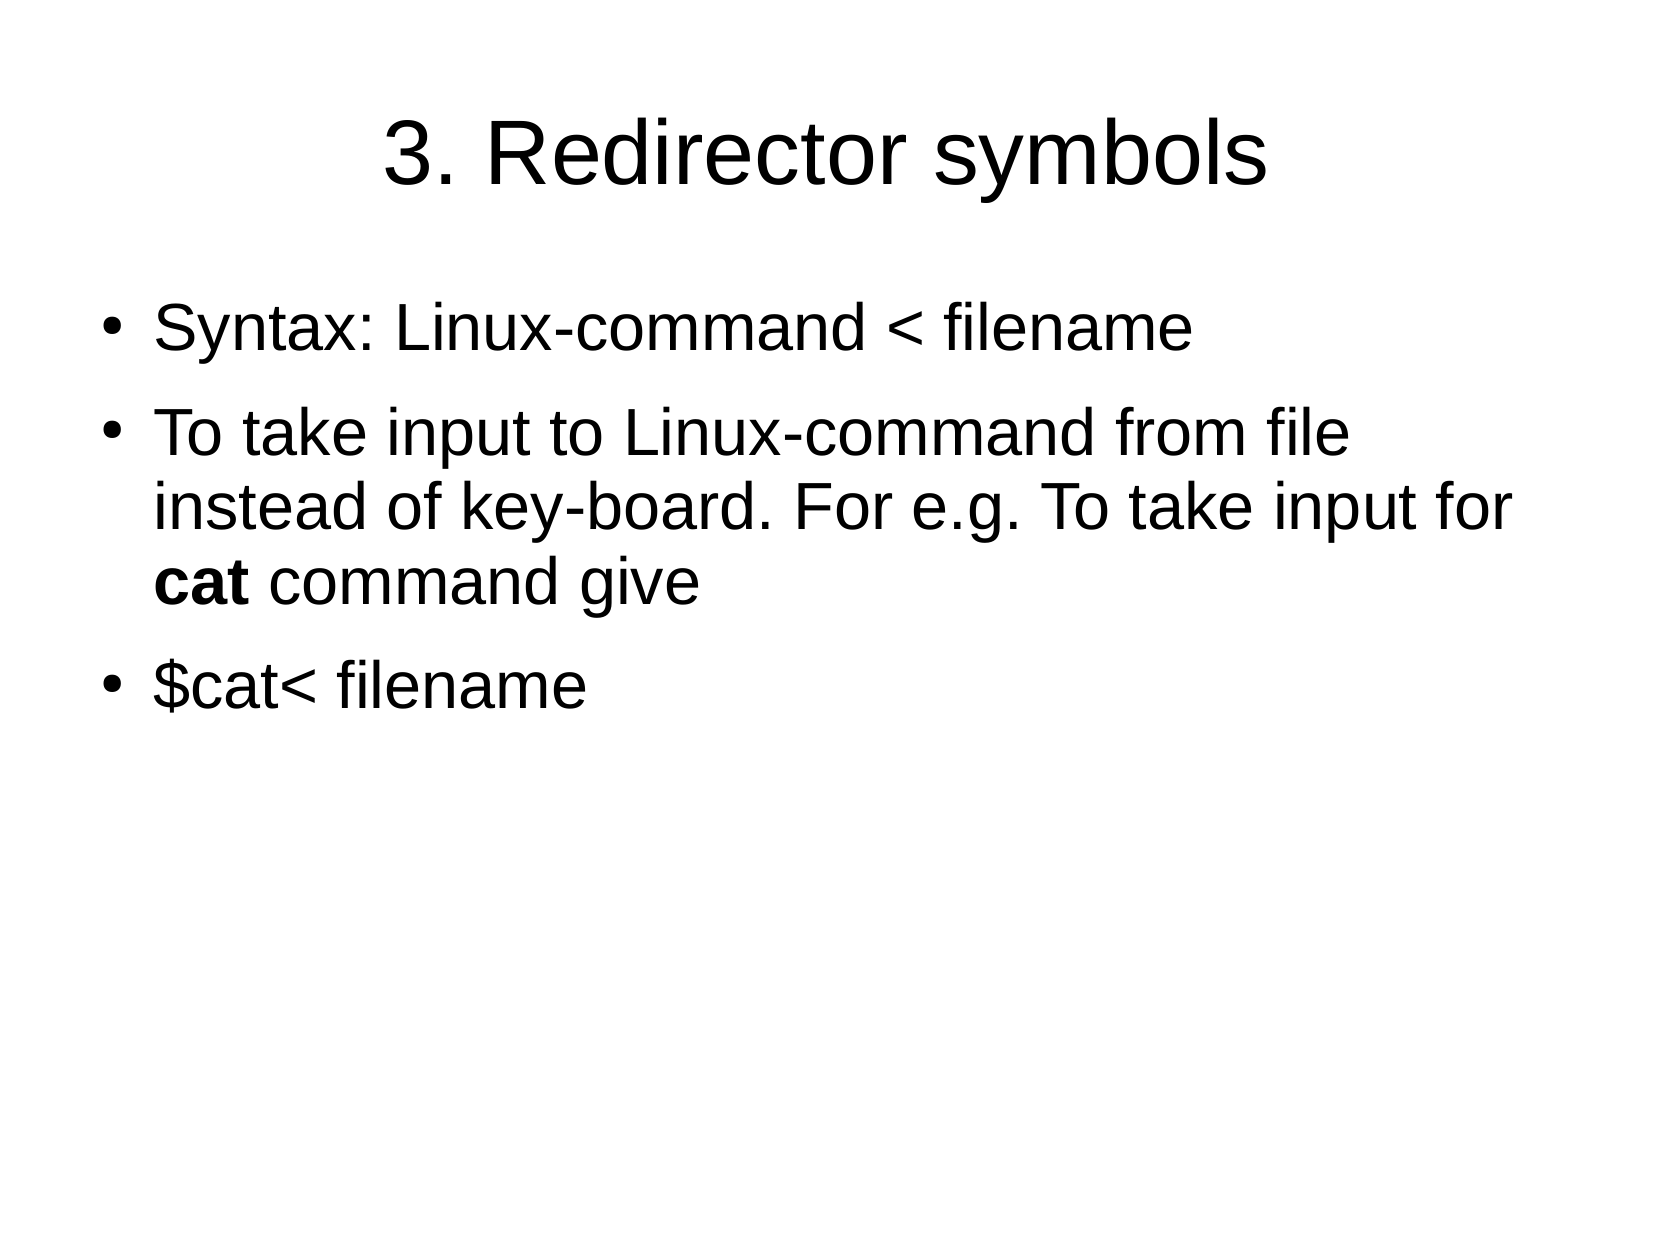

# 3. Redirector symbols
Syntax: Linux-command < filename
To take input to Linux-command from file instead of key-board. For e.g. To take input for cat command give
$cat< filename